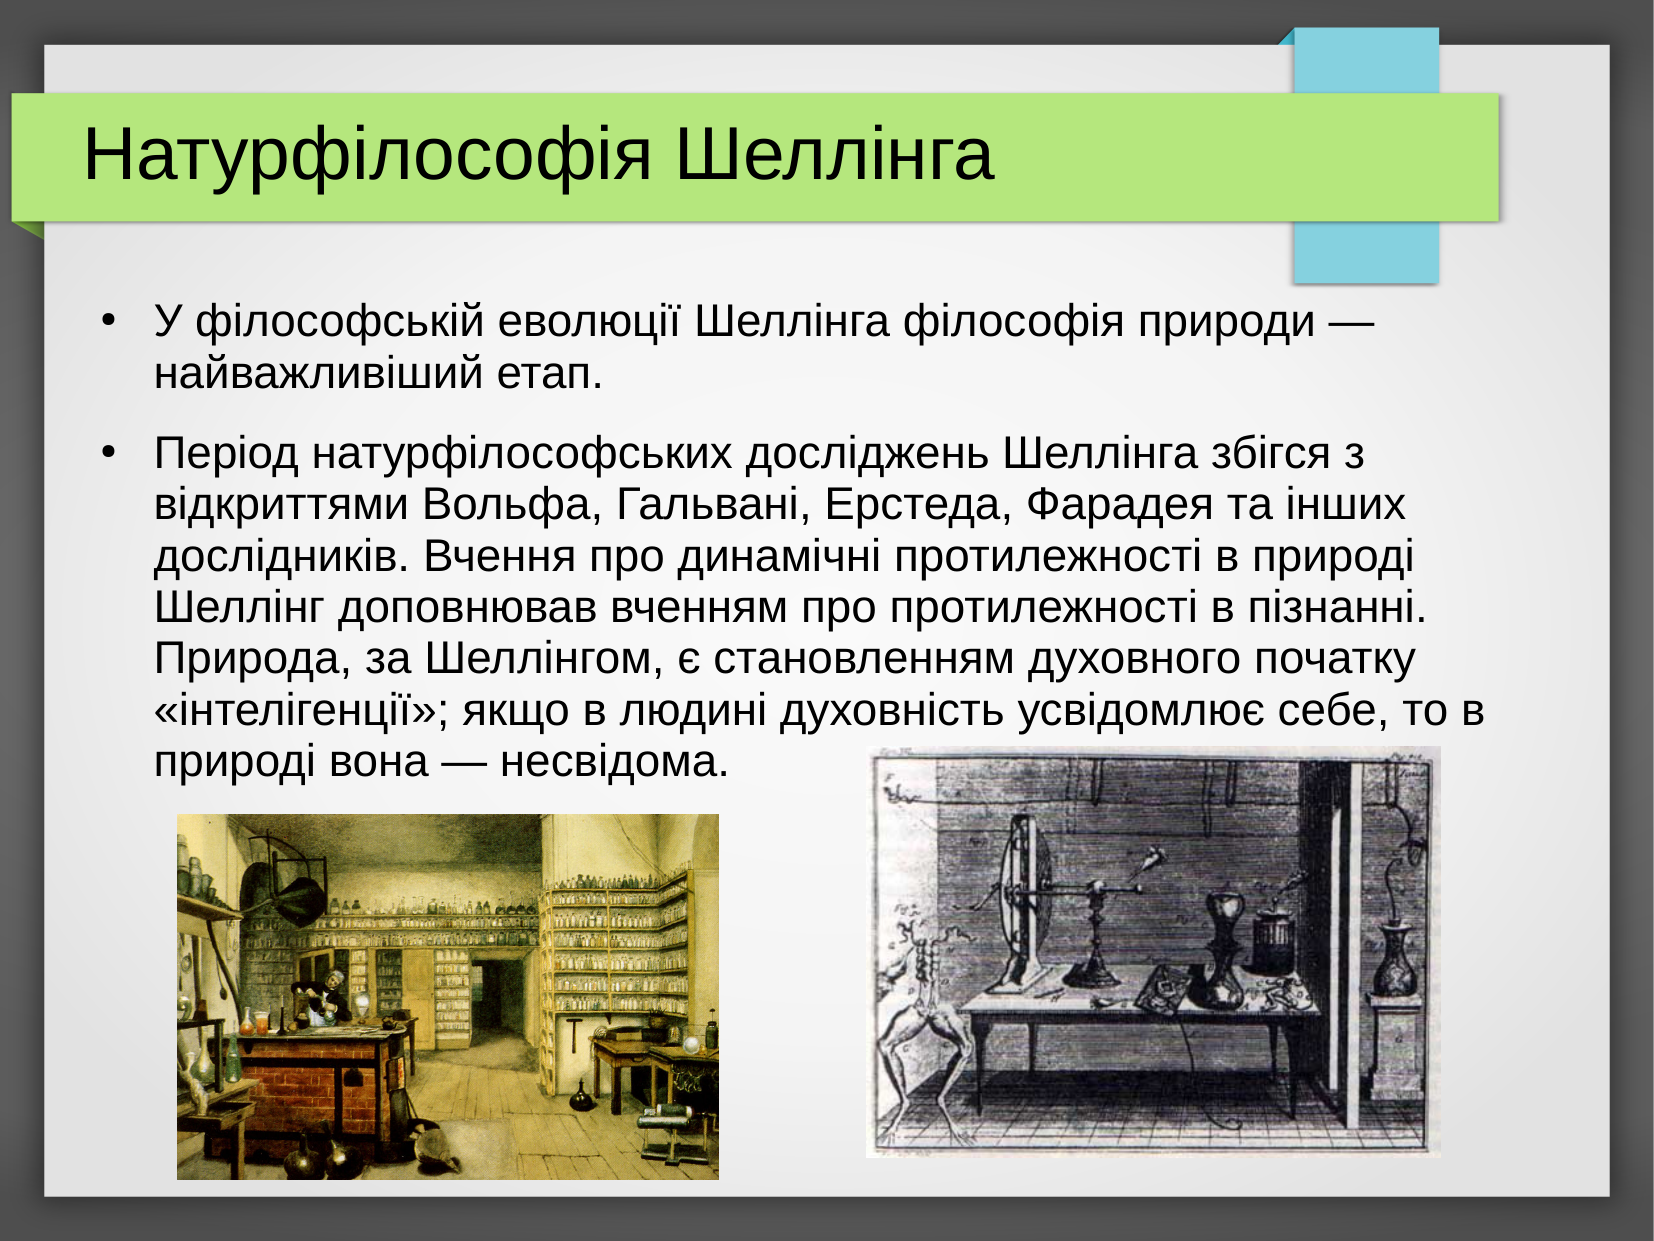

# Натурфілософія Шеллінга
У філософській еволюції Шеллінга філософія природи — найважливіший етап.
Період натурфілософських досліджень Шеллінга збігся з відкриттями Вольфа, Гальвані, Ерстеда, Фарадея та інших дослідників. Вчення про динамічні протилежності в природі Шеллінг доповнював вченням про протилежності в пізнанні. Природа, за Шеллінгом, є становленням духовного початку «інтелігенції»; якщо в людині духовність усвідомлює себе, то в природі вона — несвідома.